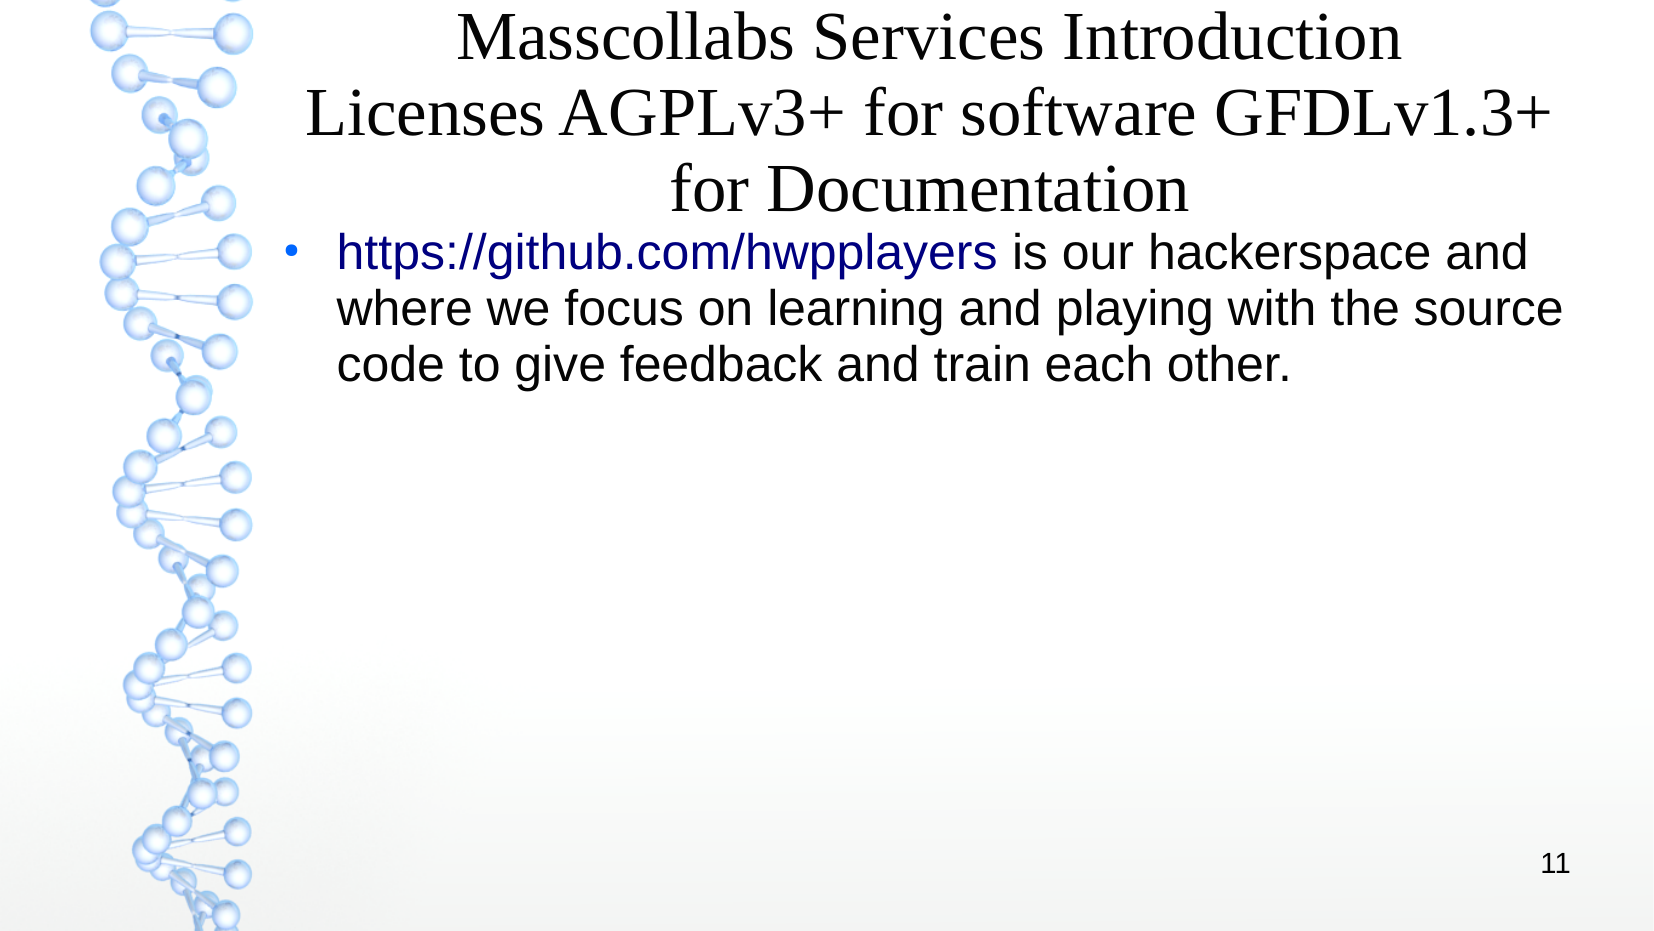

# Masscollabs Services Introduction Licenses AGPLv3+ for software GFDLv1.3+ for Documentation
https://github.com/hwpplayers is our hackerspace and where we focus on learning and playing with the source code to give feedback and train each other.
11